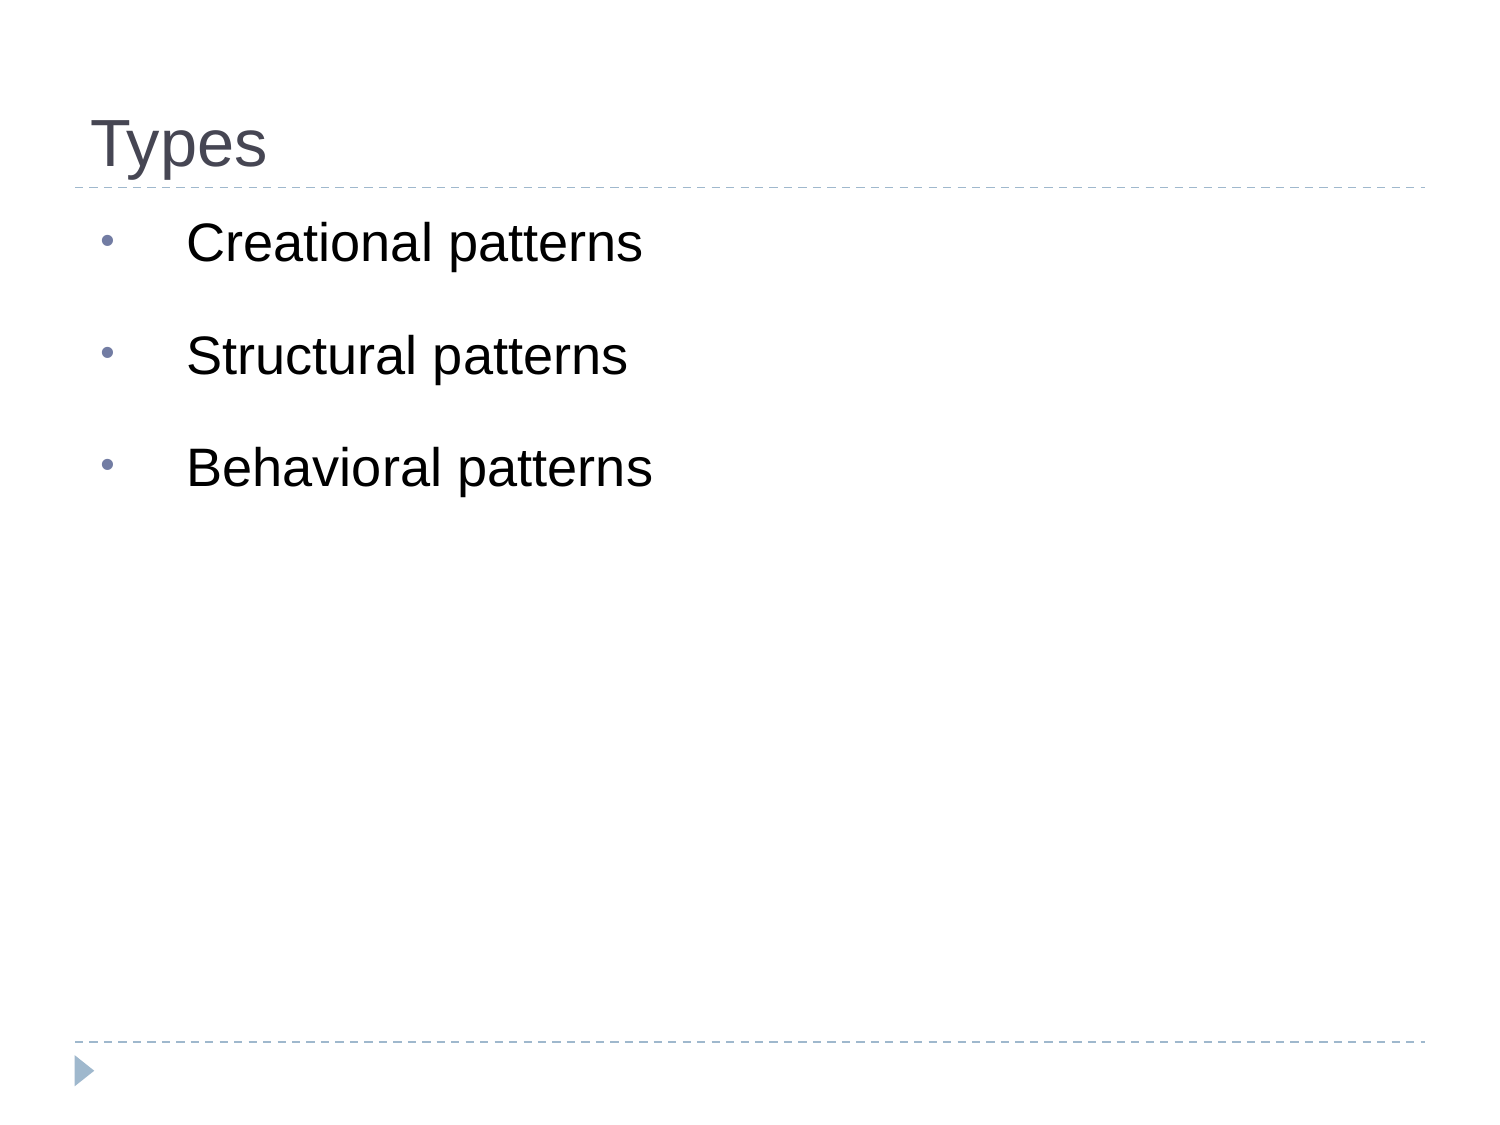

# Types
Creational patterns
Structural patterns
Behavioral patterns